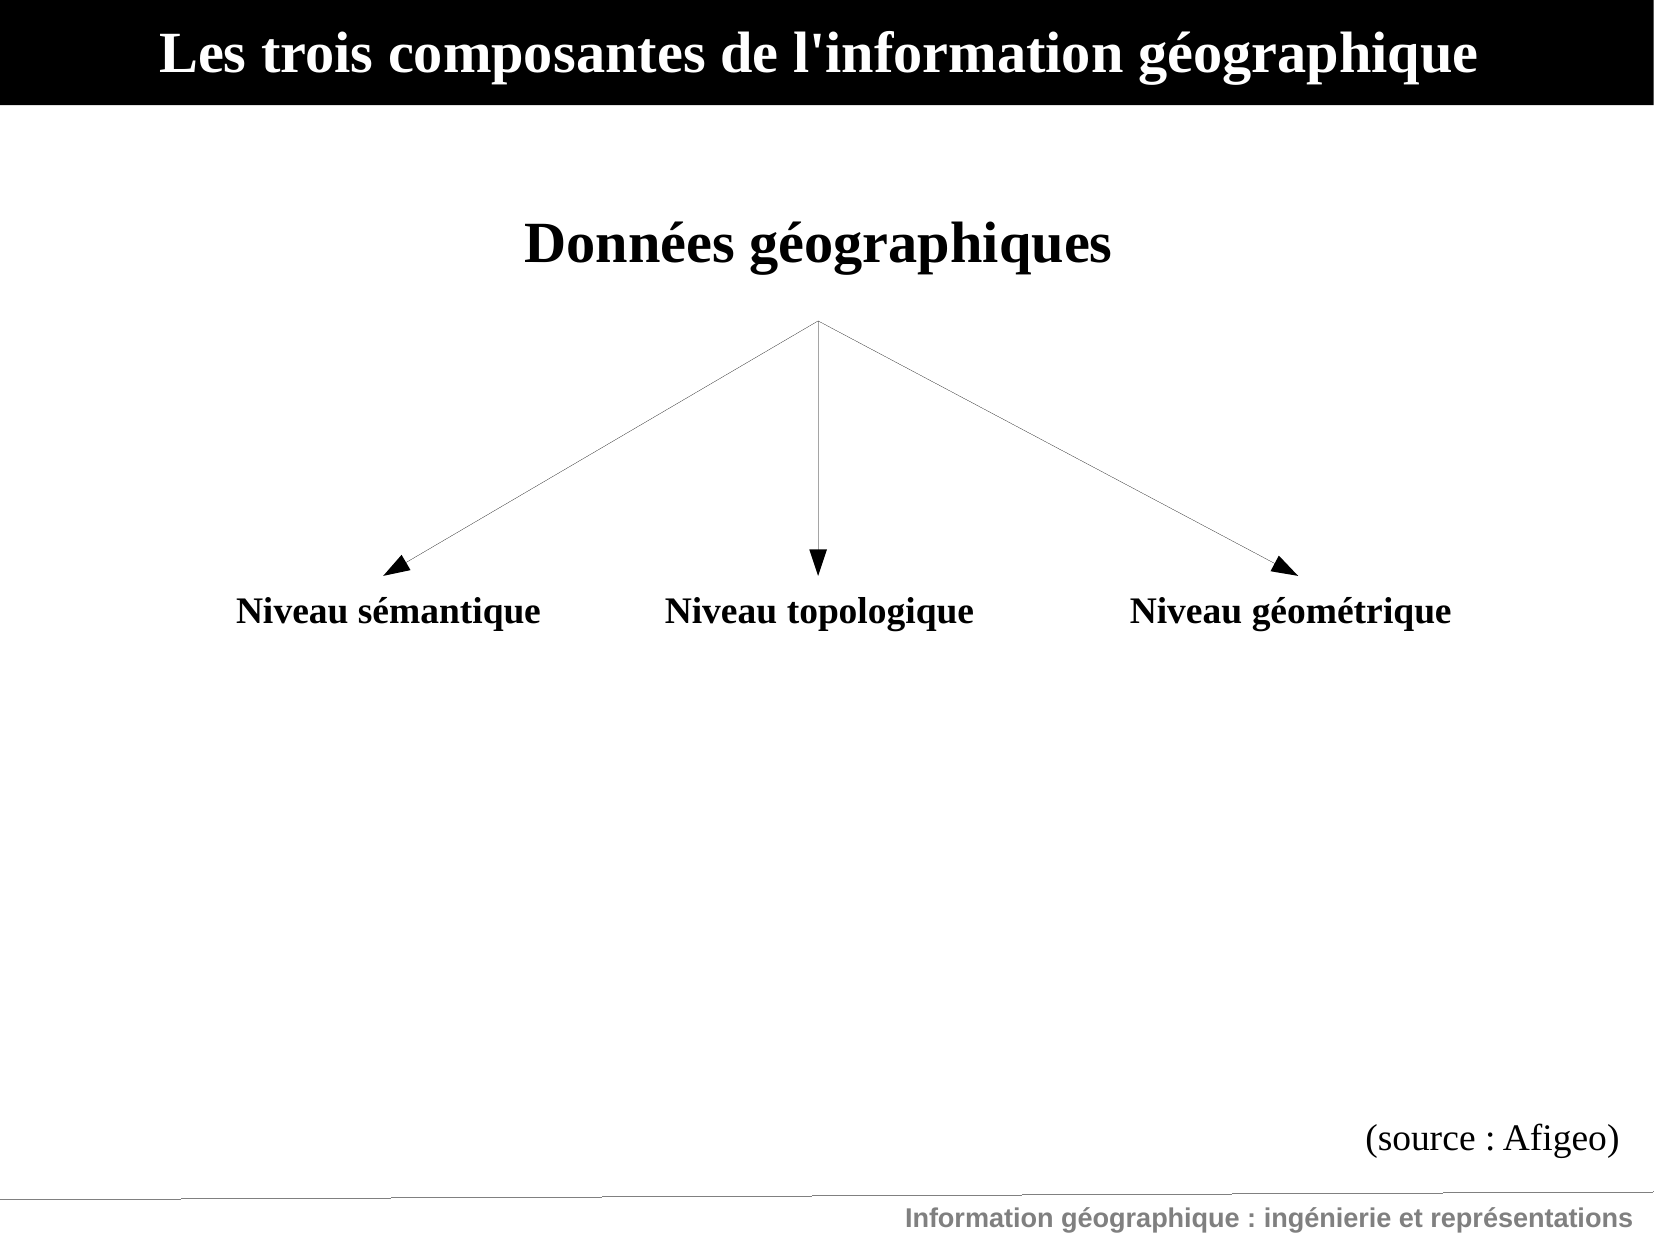

# Les trois composantes de l'information géographique
Données géographiques
Niveau sémantique
Niveau topologique
Niveau géométrique
A Chengdu (Chine): un bon spot à chats.
(source : Afigeo)